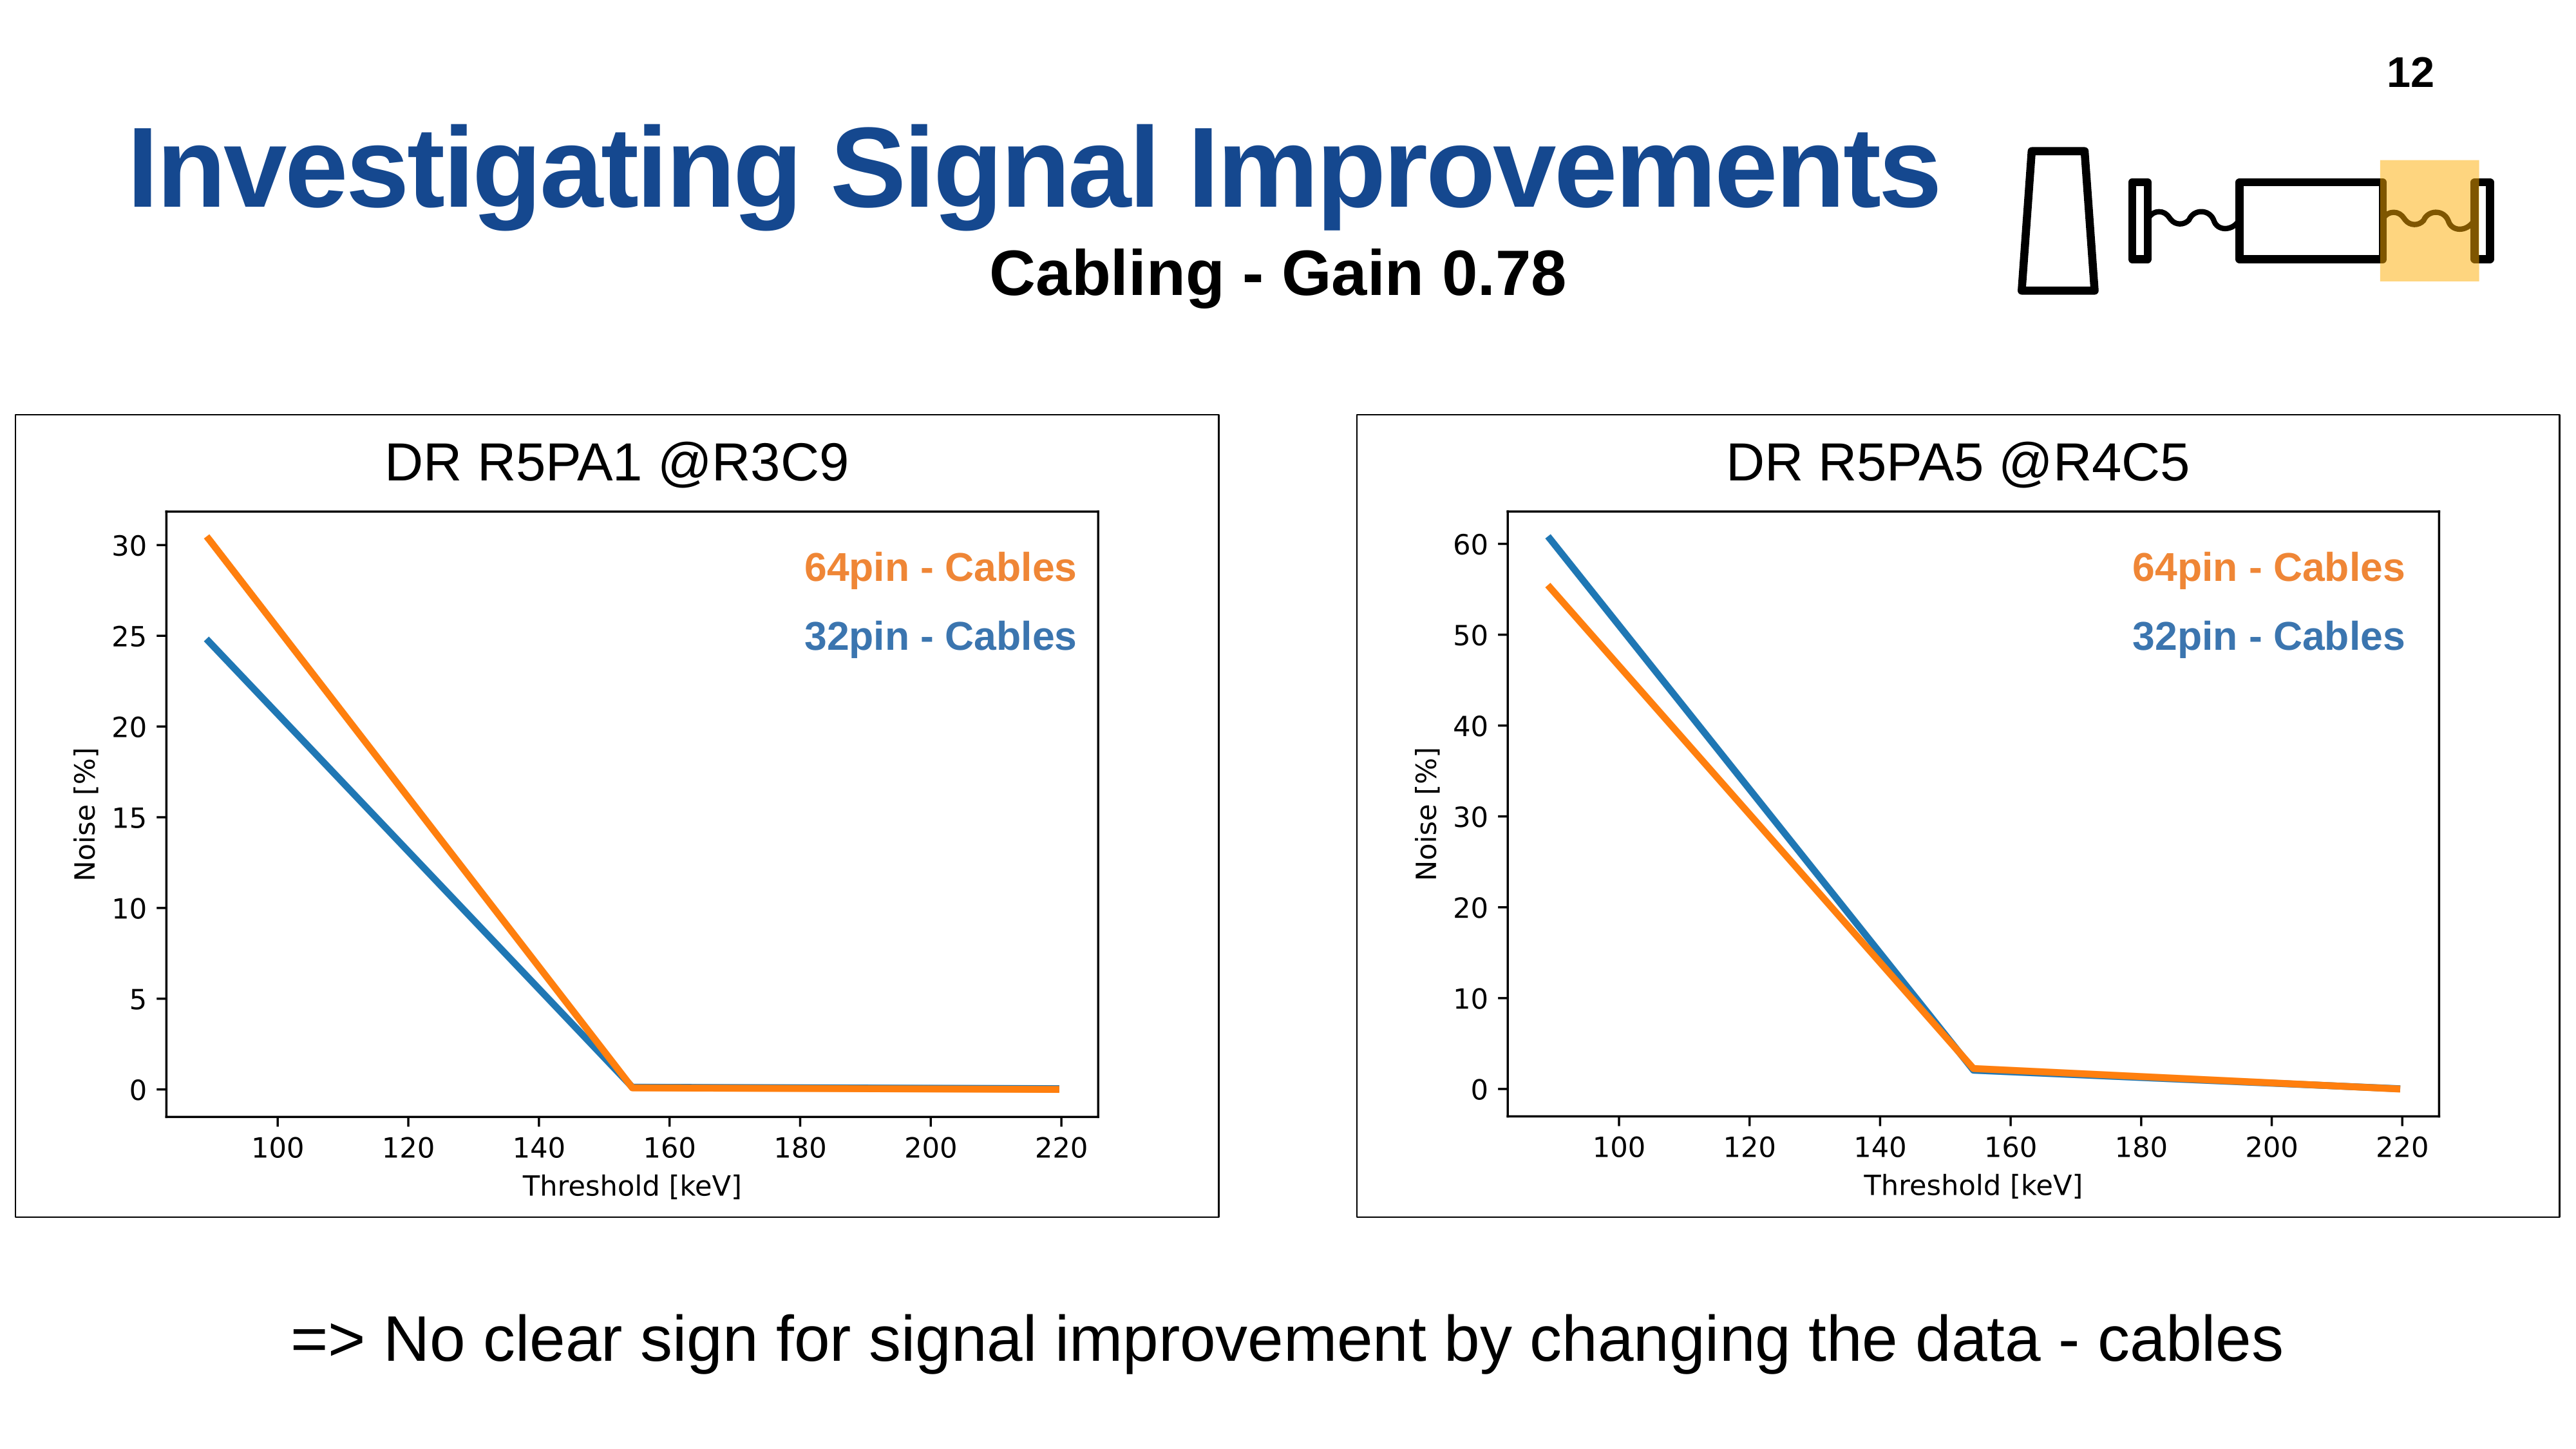

12
# Investigating Signal Improvements
Cabling - Gain 0.78
DR R5PA1 @R3C9
DR R5PA5 @R4C5
64pin - Cables
64pin - Cables
32pin - Cables
32pin - Cables
=> No clear sign for signal improvement by changing the data - cables